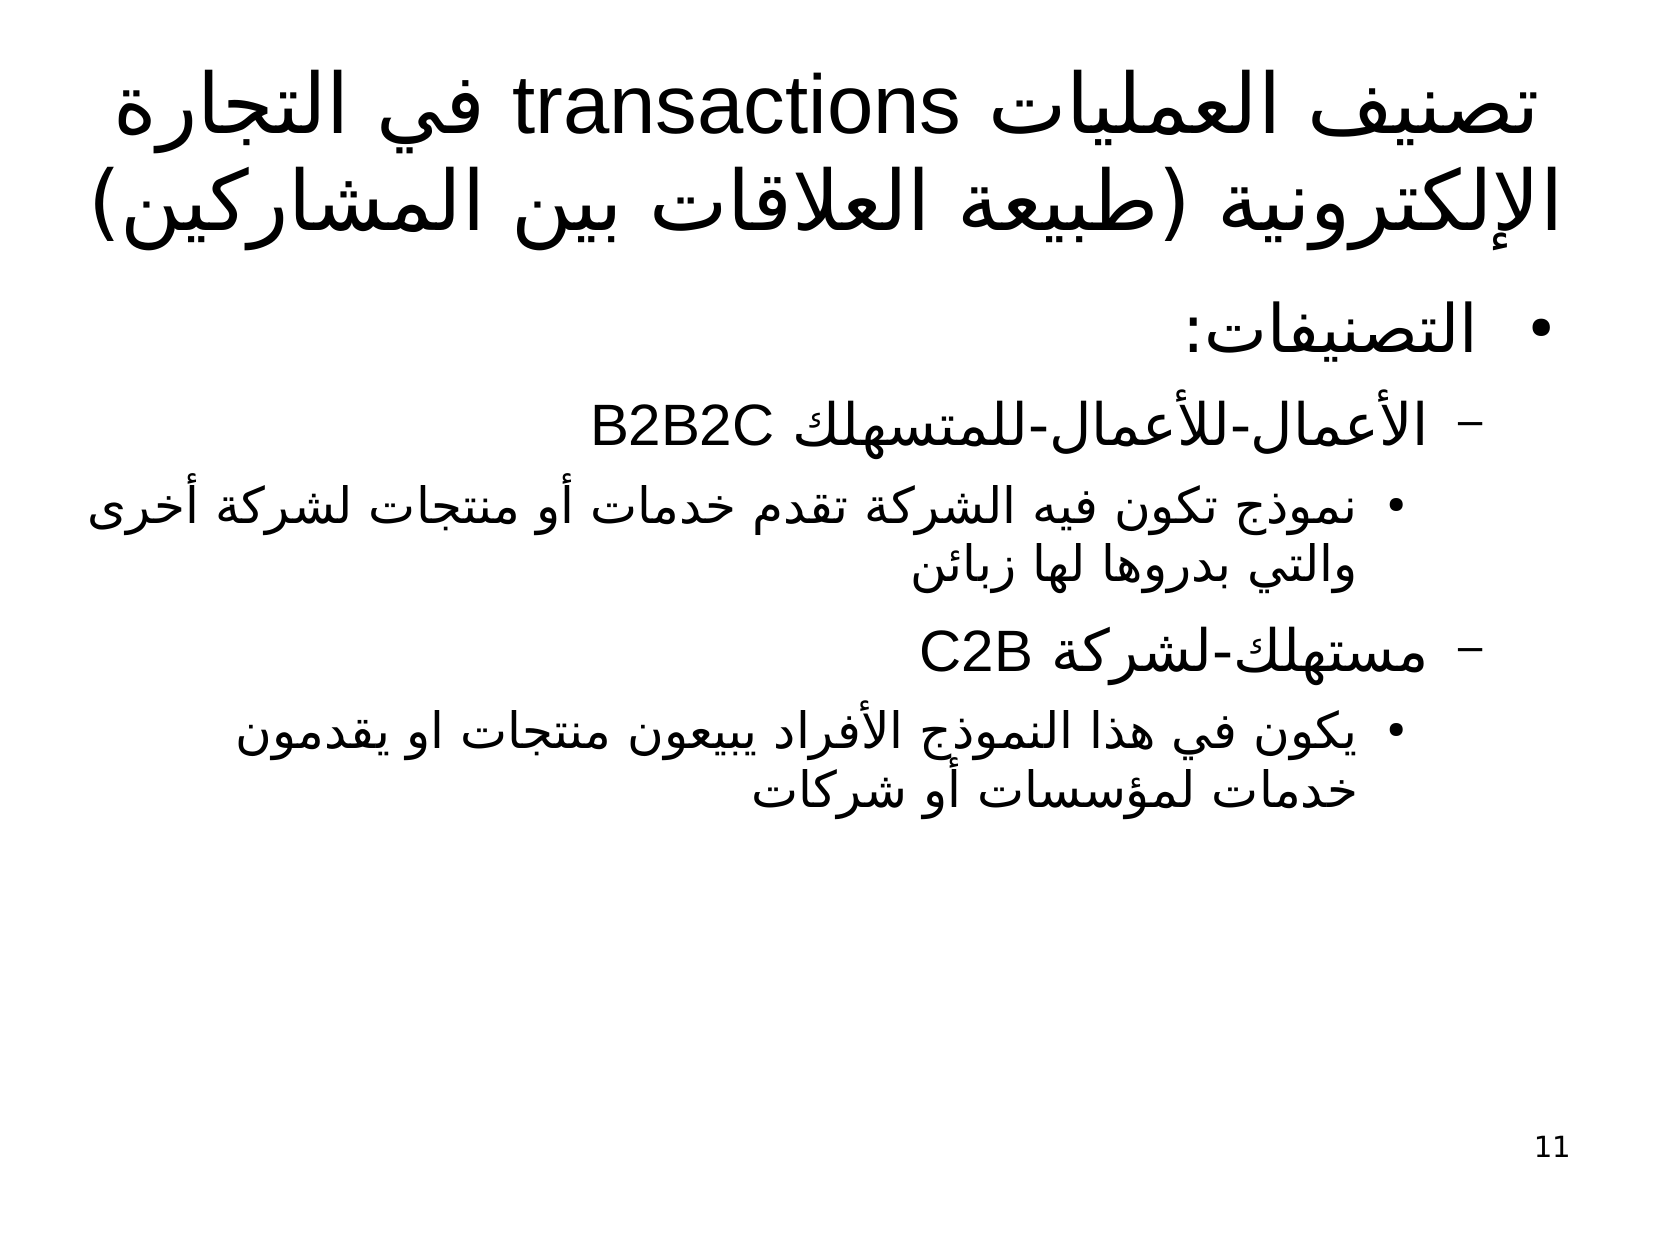

# تصنيف العمليات transactions في التجارة الإلكترونية (طبيعة العلاقات بين المشاركين)
 التصنيفات:
الأعمال-للأعمال-للمتسهلك B2B2C
نموذج تكون فيه الشركة تقدم خدمات أو منتجات لشركة أخرى والتي بدروها لها زبائن
مستهلك-لشركة C2B
يكون في هذا النموذج الأفراد يبيعون منتجات او يقدمون خدمات لمؤسسات أو شركات
11